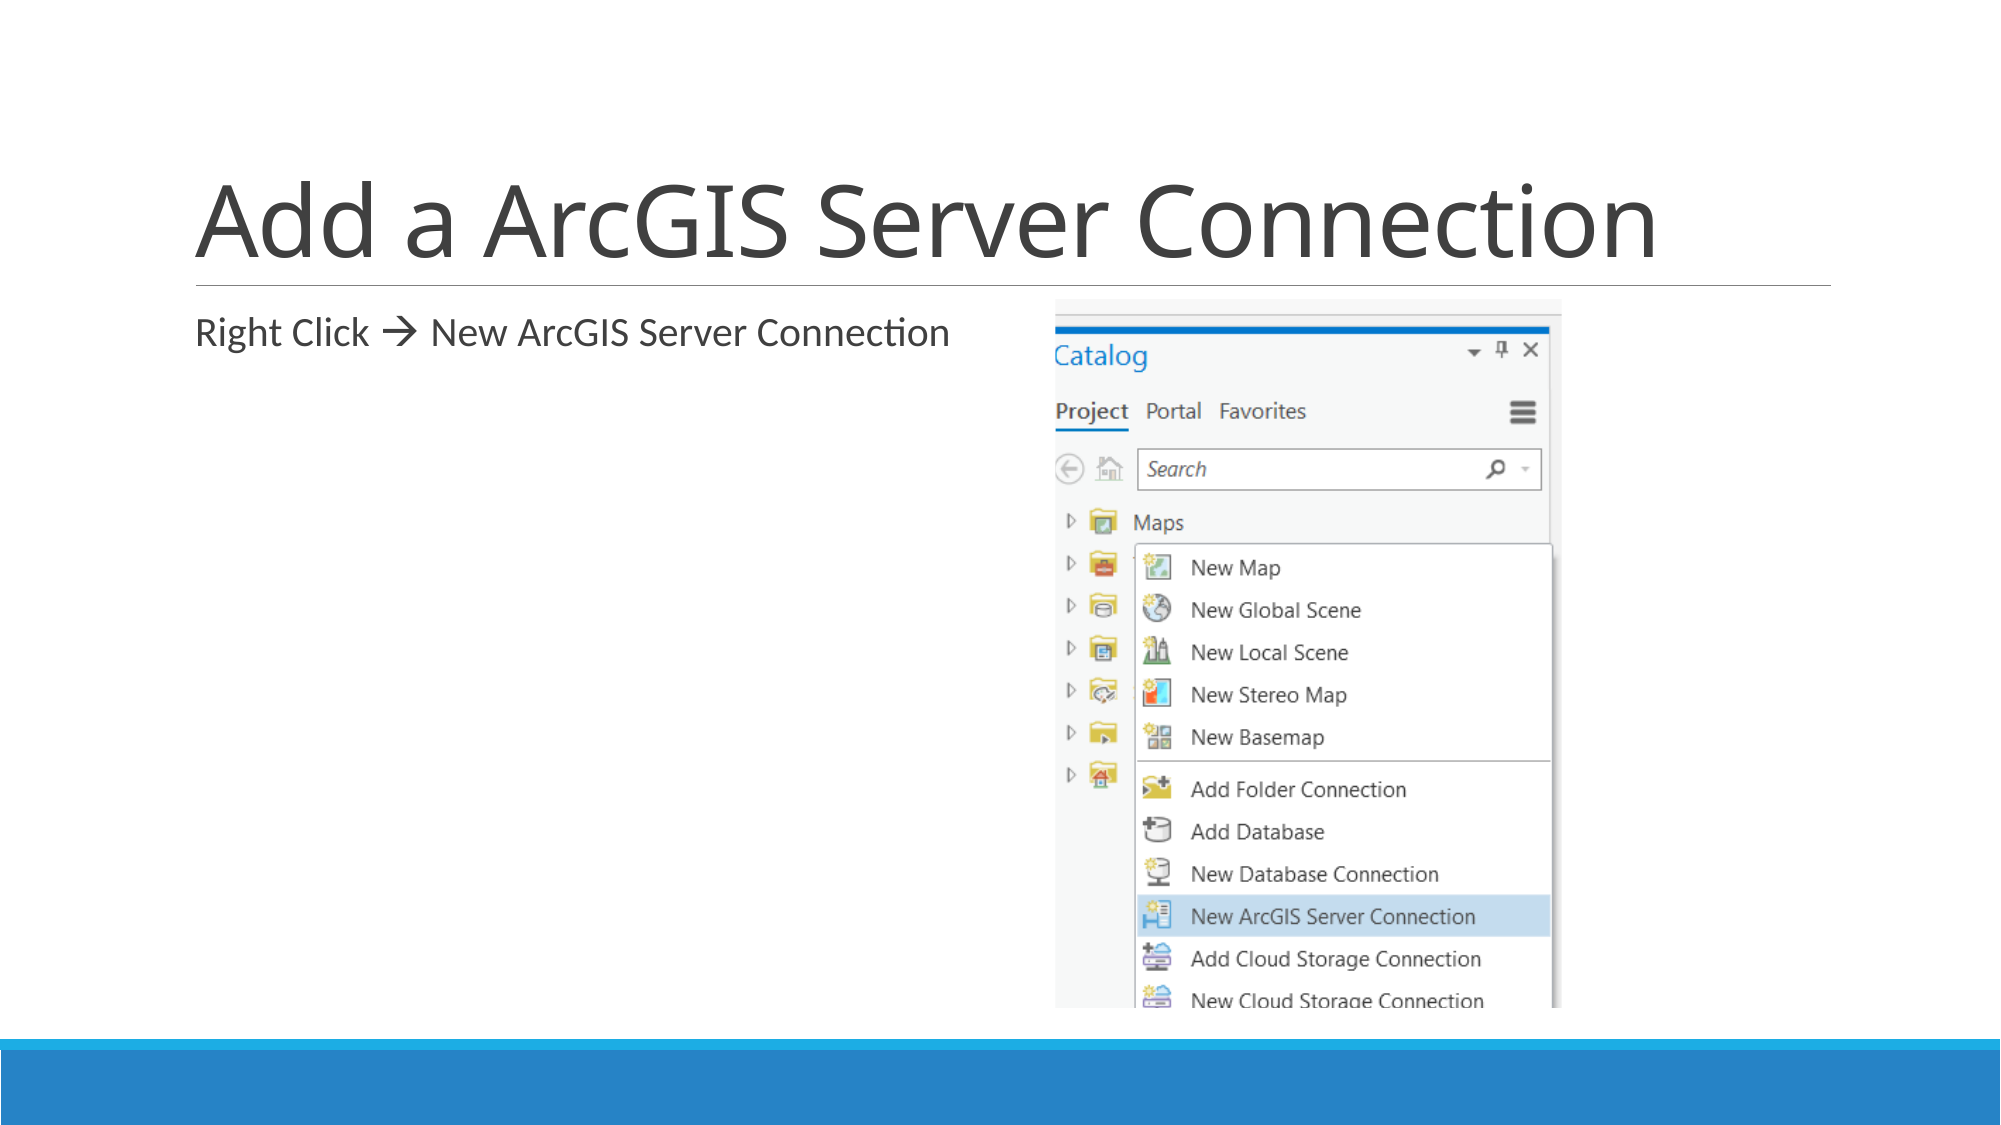

# Add a ArcGIS Server Connection
Right Click  New ArcGIS Server Connection